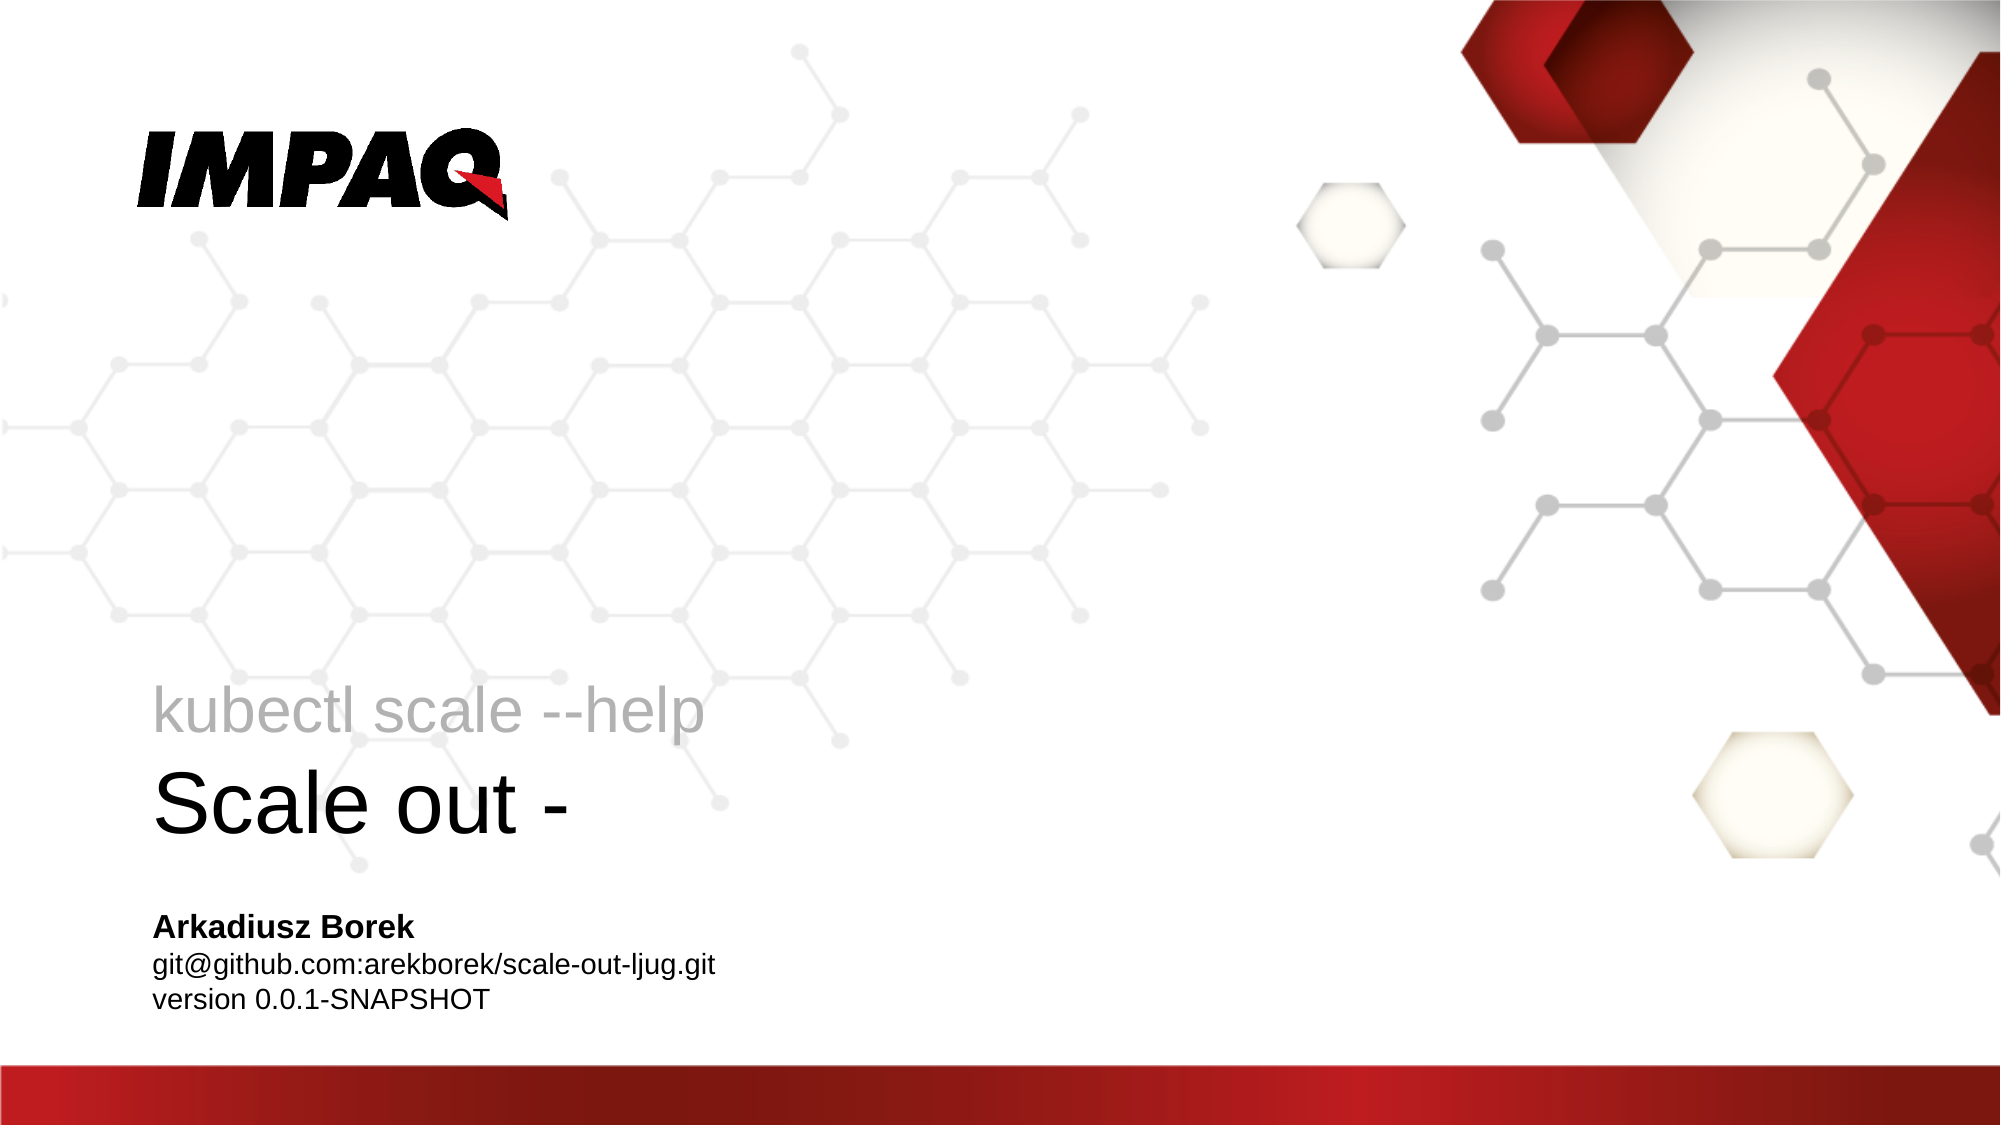

# kubectl scale --help Scale out -
Arkadiusz Borek
git@github.com:arekborek/scale-out-ljug.git
version 0.0.1-SNAPSHOT